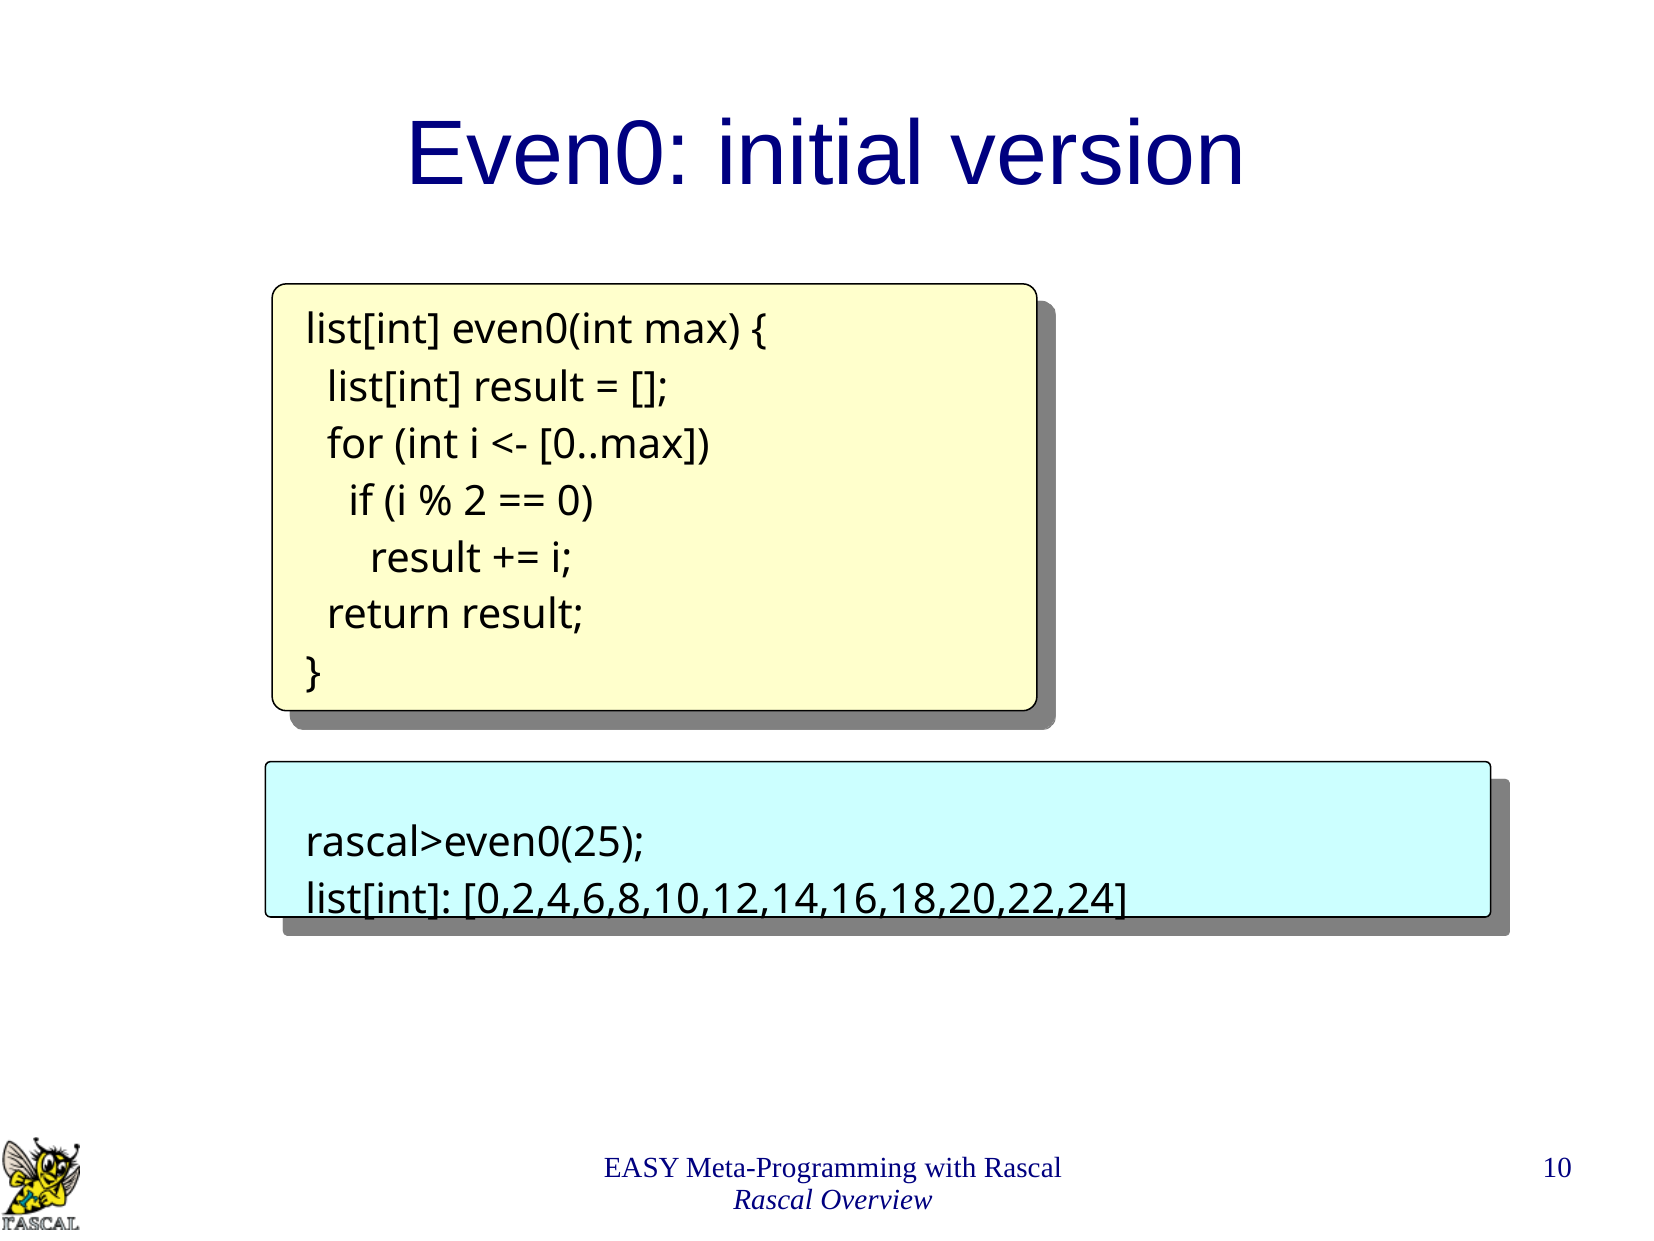

# Even0: initial version
list[int] even0(int max) {
 list[int] result = [];
 for (int i <- [0..max])
 if (i % 2 == 0)
 result += i;
 return result;
}
rascal>even0(25);
list[int]: [0,2,4,6,8,10,12,14,16,18,20,22,24]
10